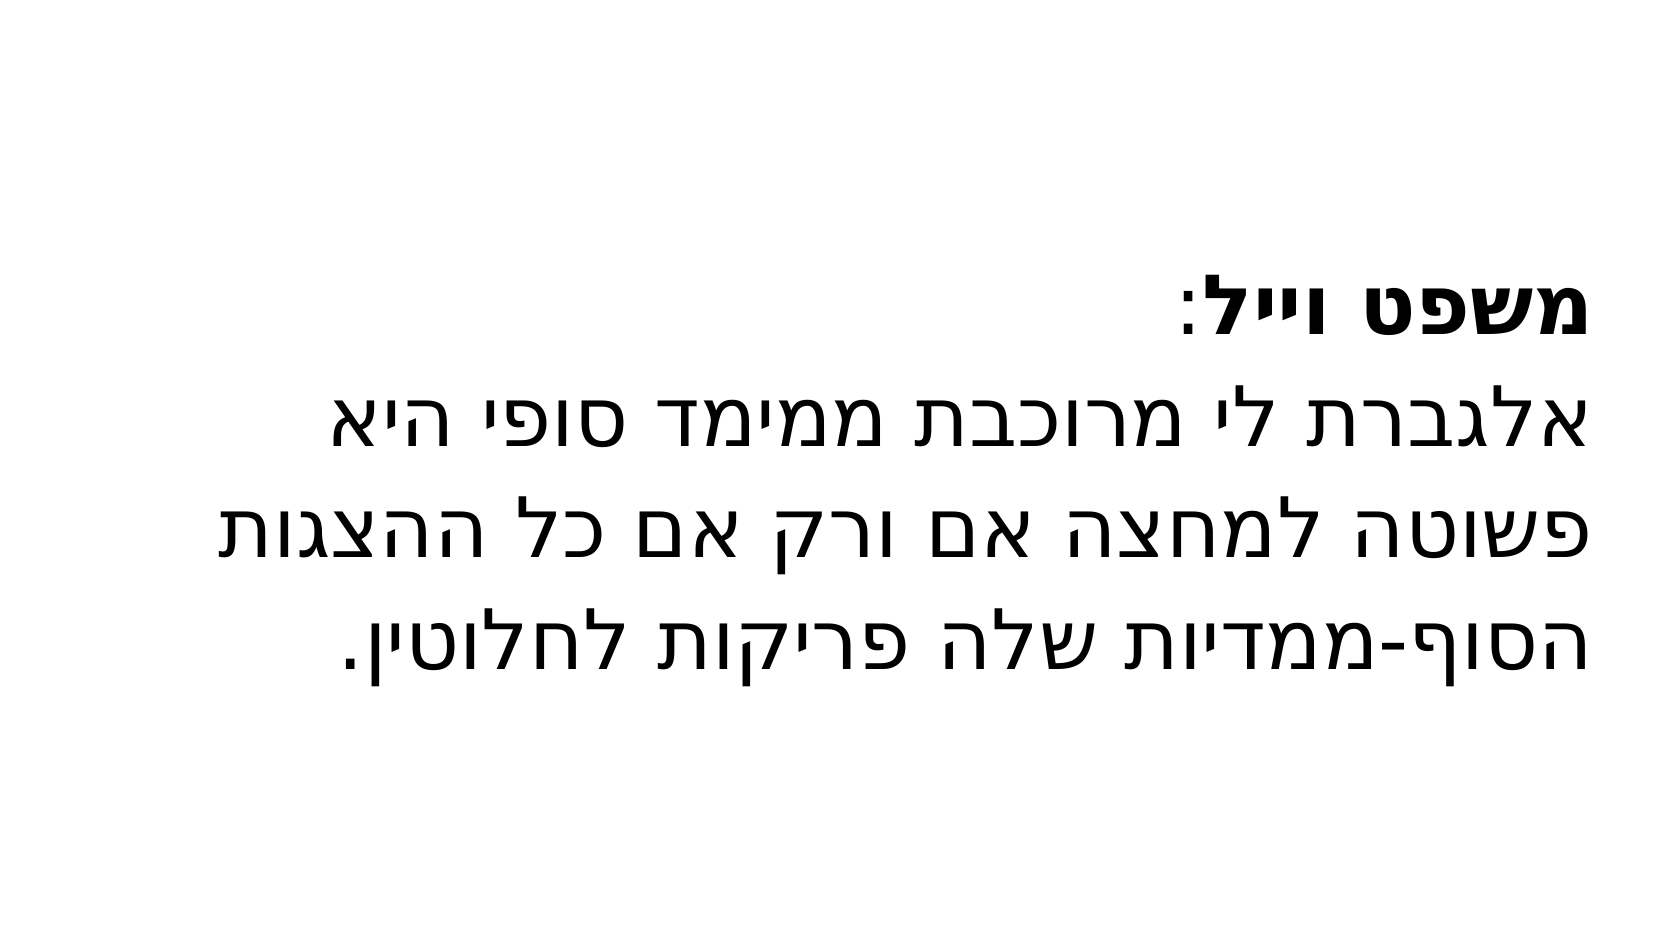

# משפט וייל:
אלגברת לי מרוכבת ממימד סופי היא פשוטה למחצה אם ורק אם כל ההצגות הסוף-ממדיות שלה פריקות לחלוטין.